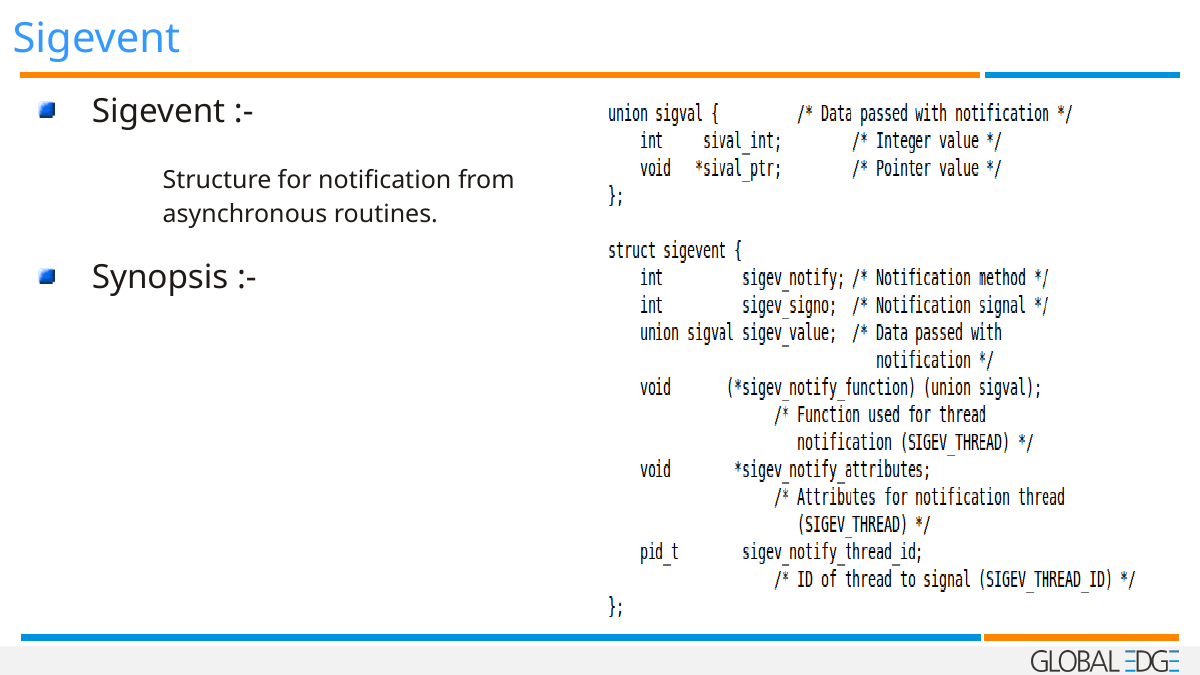

# Sigevent
Sigevent :-
Structure for notification from asynchronous routines.
Synopsis :-